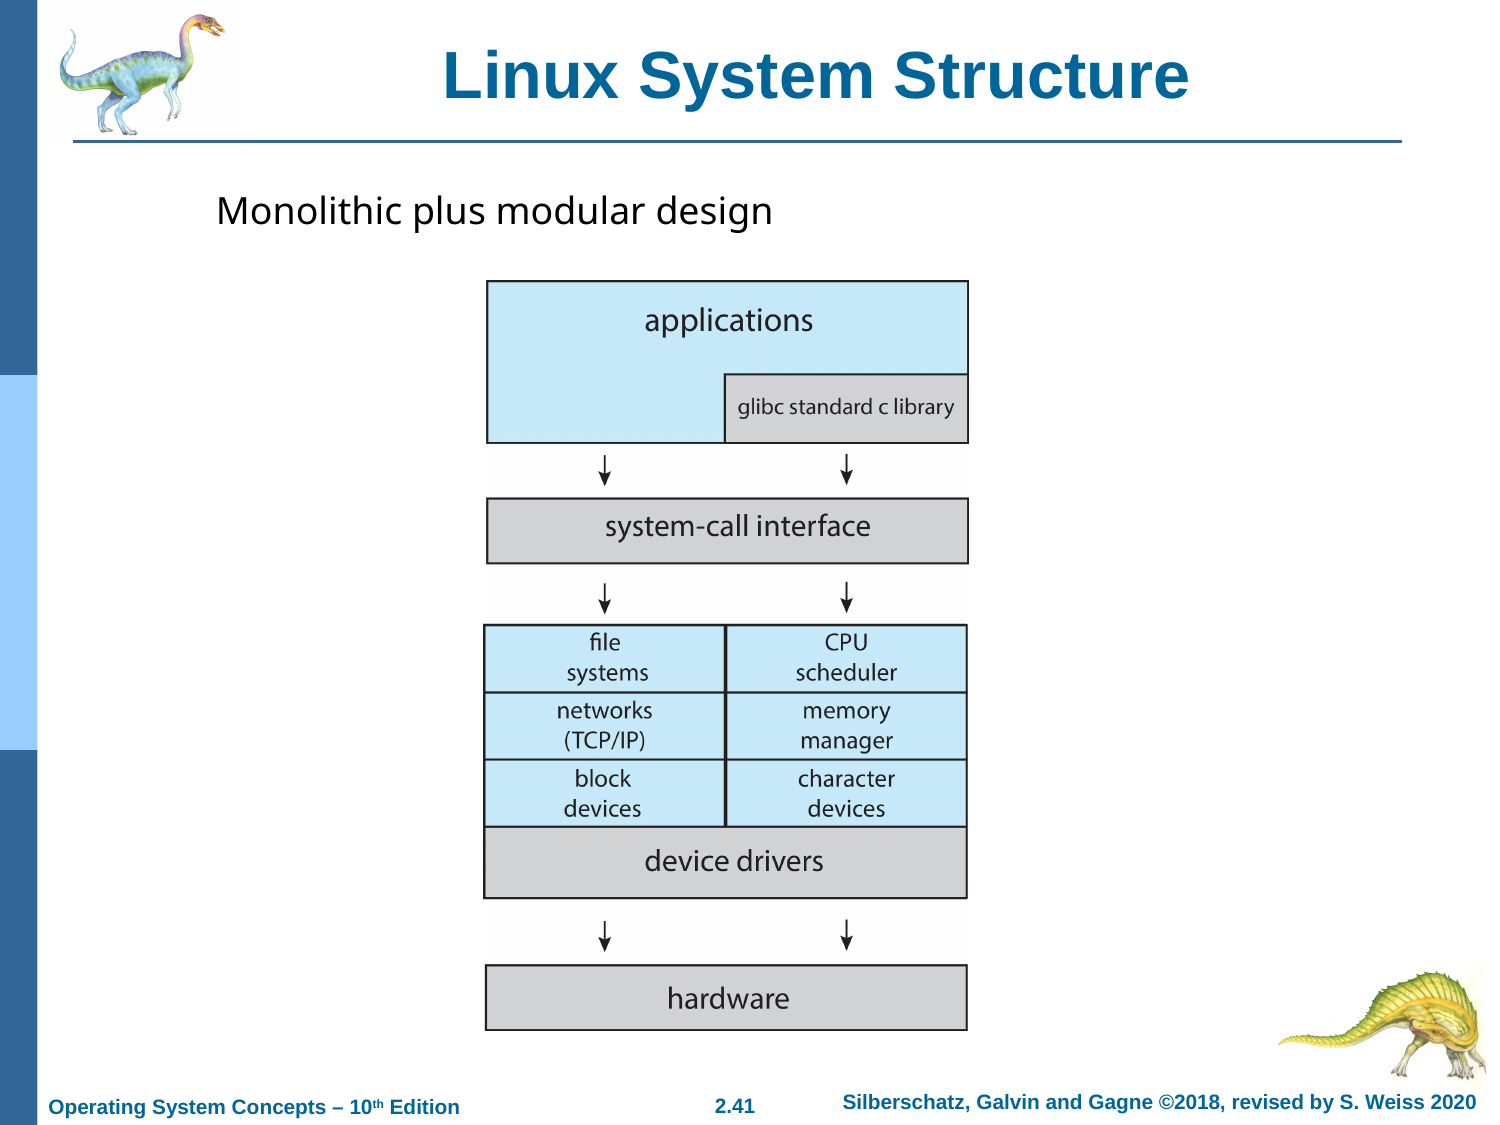

# Linux System Structure
Monolithic plus modular design